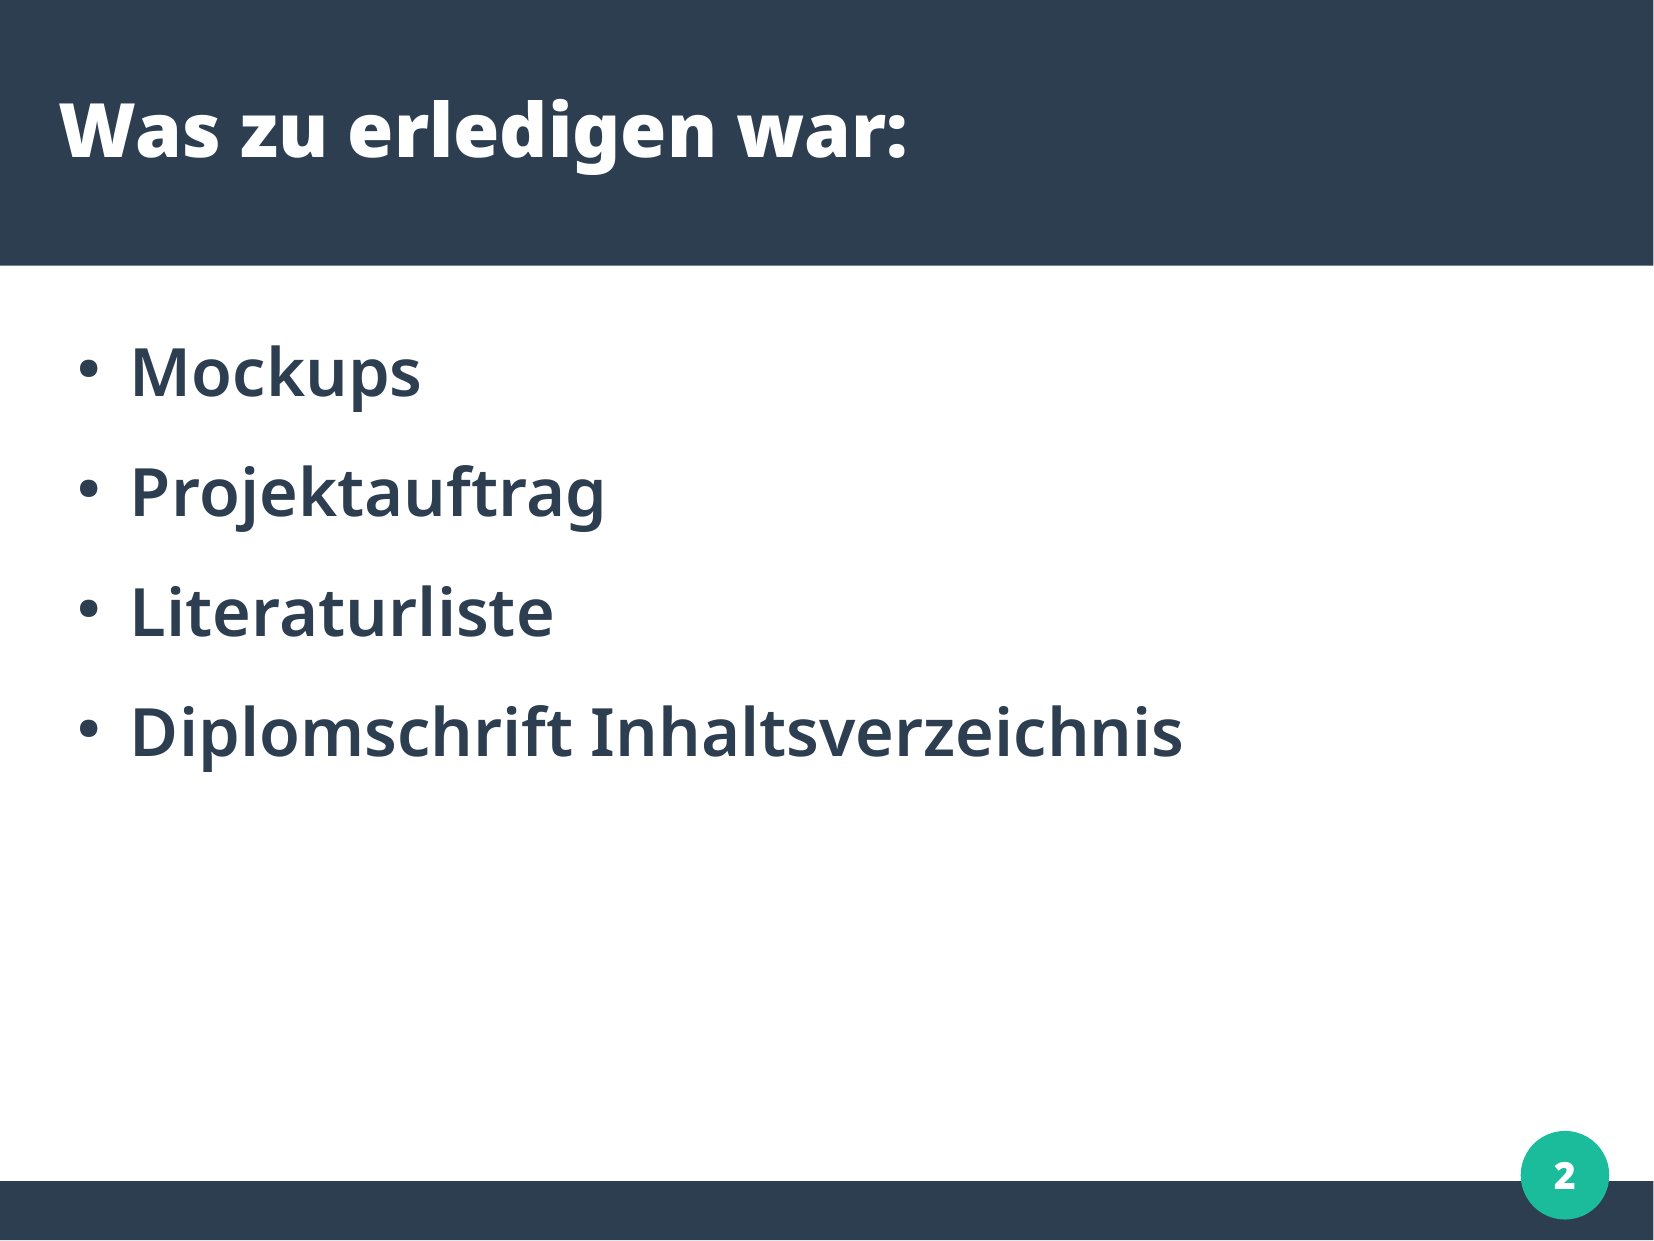

# Was zu erledigen war:
Mockups
Projektauftrag
Literaturliste
Diplomschrift Inhaltsverzeichnis
2